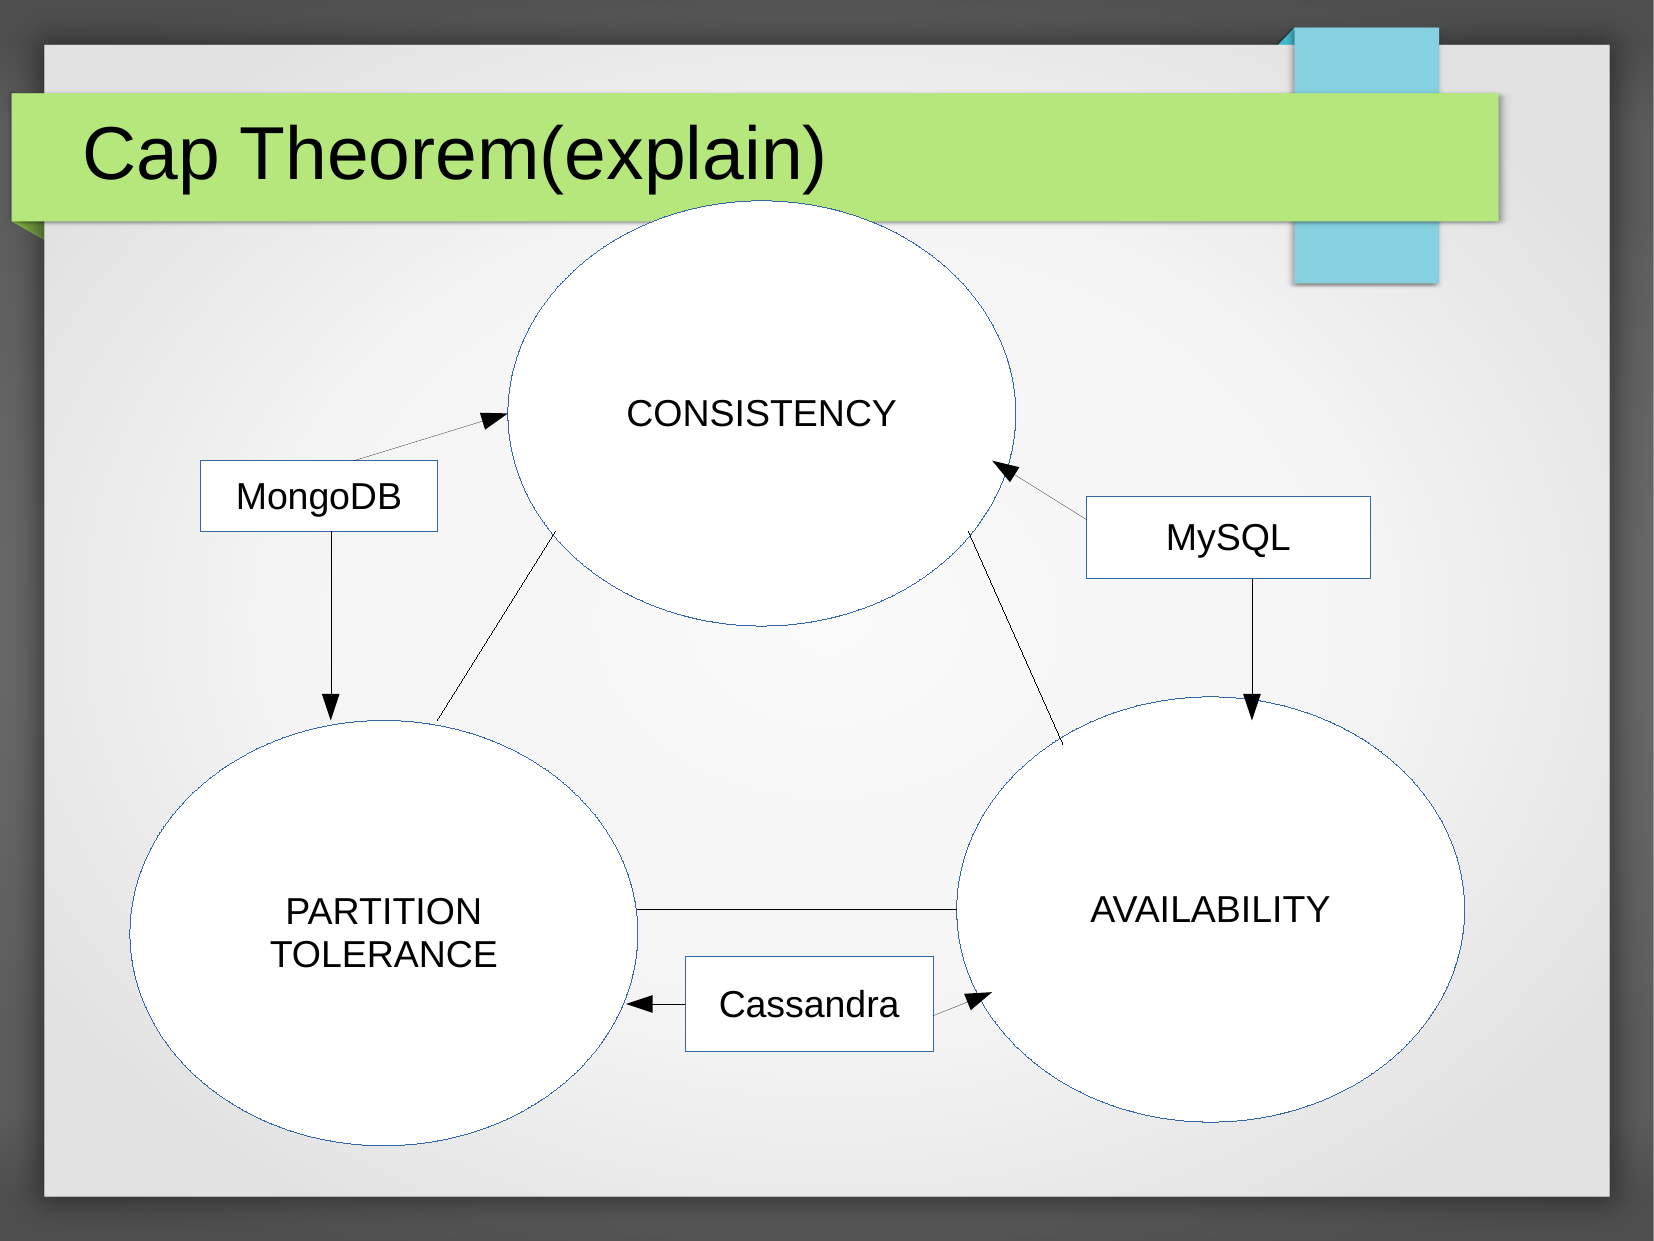

# Cap Theorem(explain)
CONSISTENCY
MongoDB
MySQL
AVAILABILITY
PARTITION
TOLERANCE
Cassandra